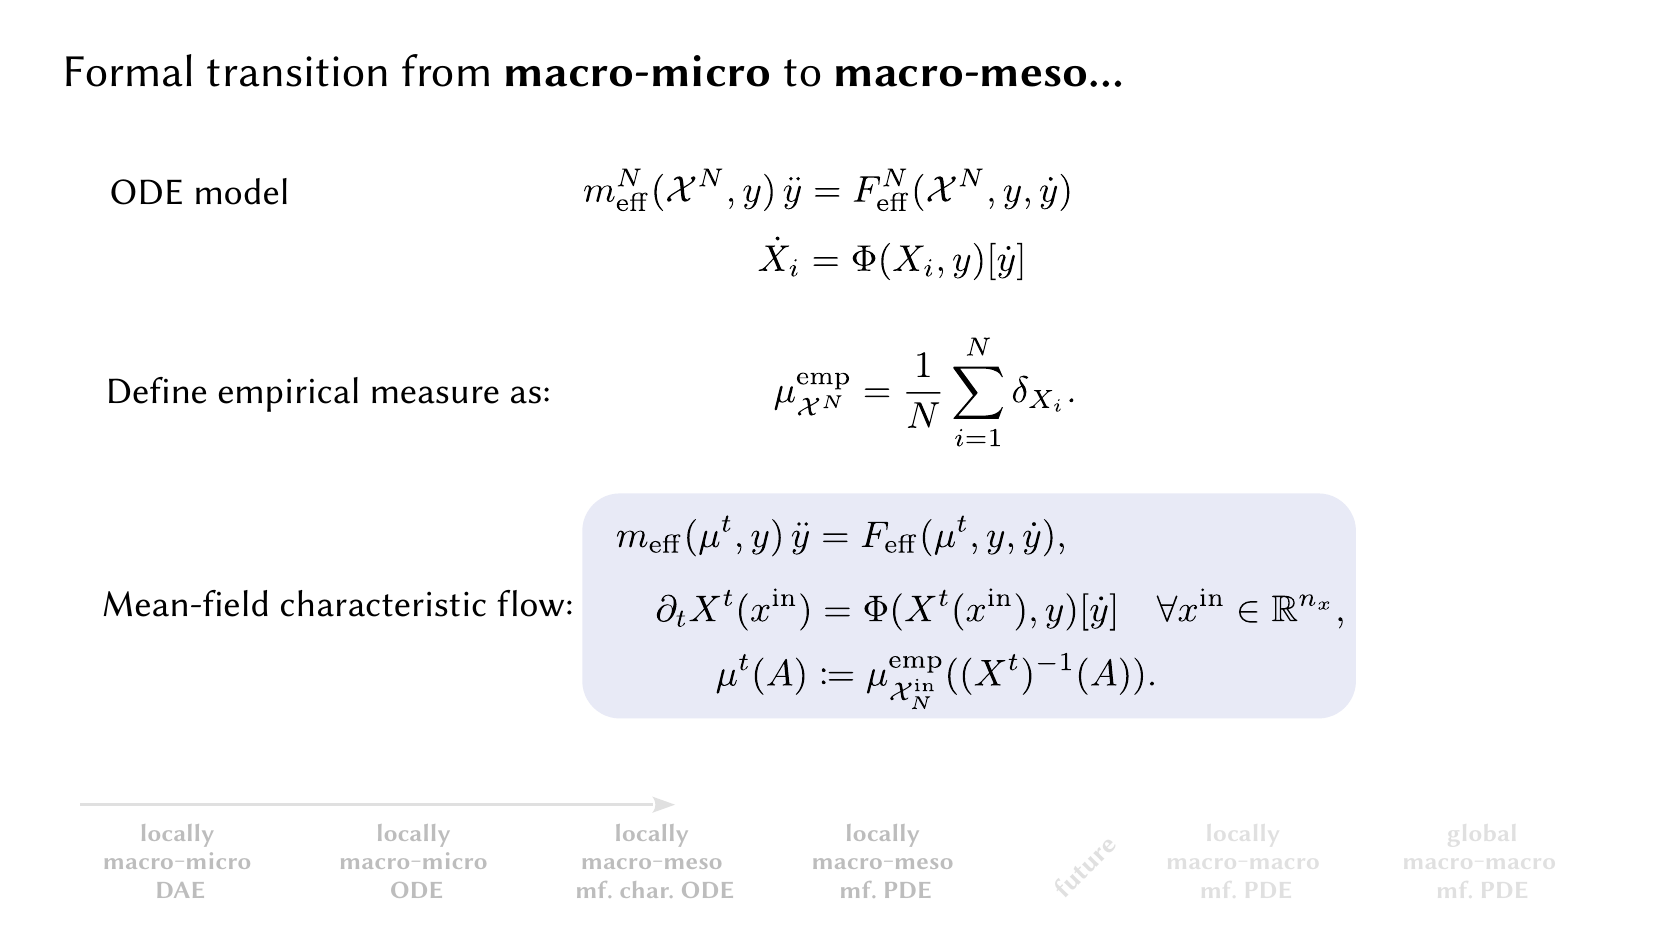

Formal transition from macro-micro to macro-meso...
ODE model
Define empirical measure as:
Mean-field characteristic flow:
locally
macro‒micro
DAE
locally
macro‒micro
ODE
locally
macro‒meso
mf. char. ODE
locally
macro‒meso
mf. PDE
locally
macro‒macro
mf. PDE
global
macro‒macro
mf. PDE
future